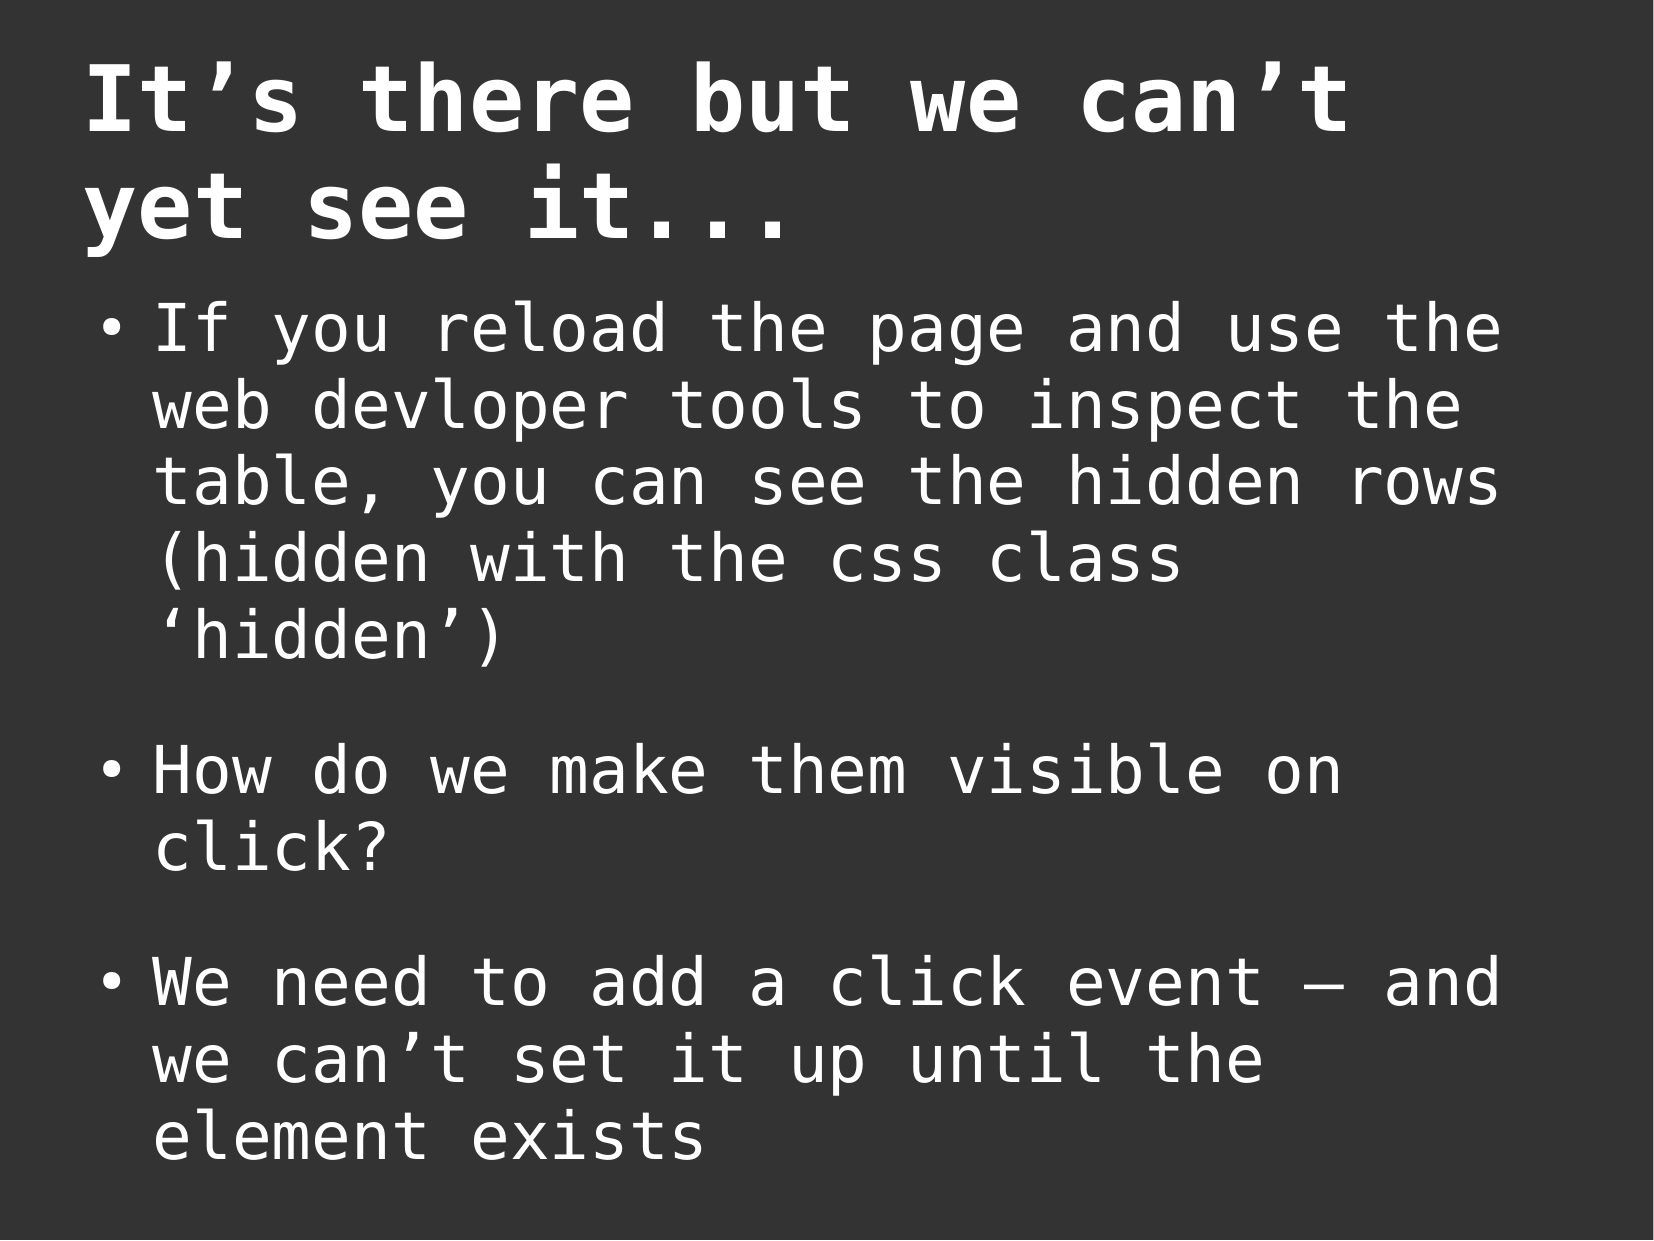

# It’s there but we can’t yet see it...
If you reload the page and use the web devloper tools to inspect the table, you can see the hidden rows (hidden with the css class ‘hidden’)
How do we make them visible on click?
We need to add a click event – and we can’t set it up until the element exists